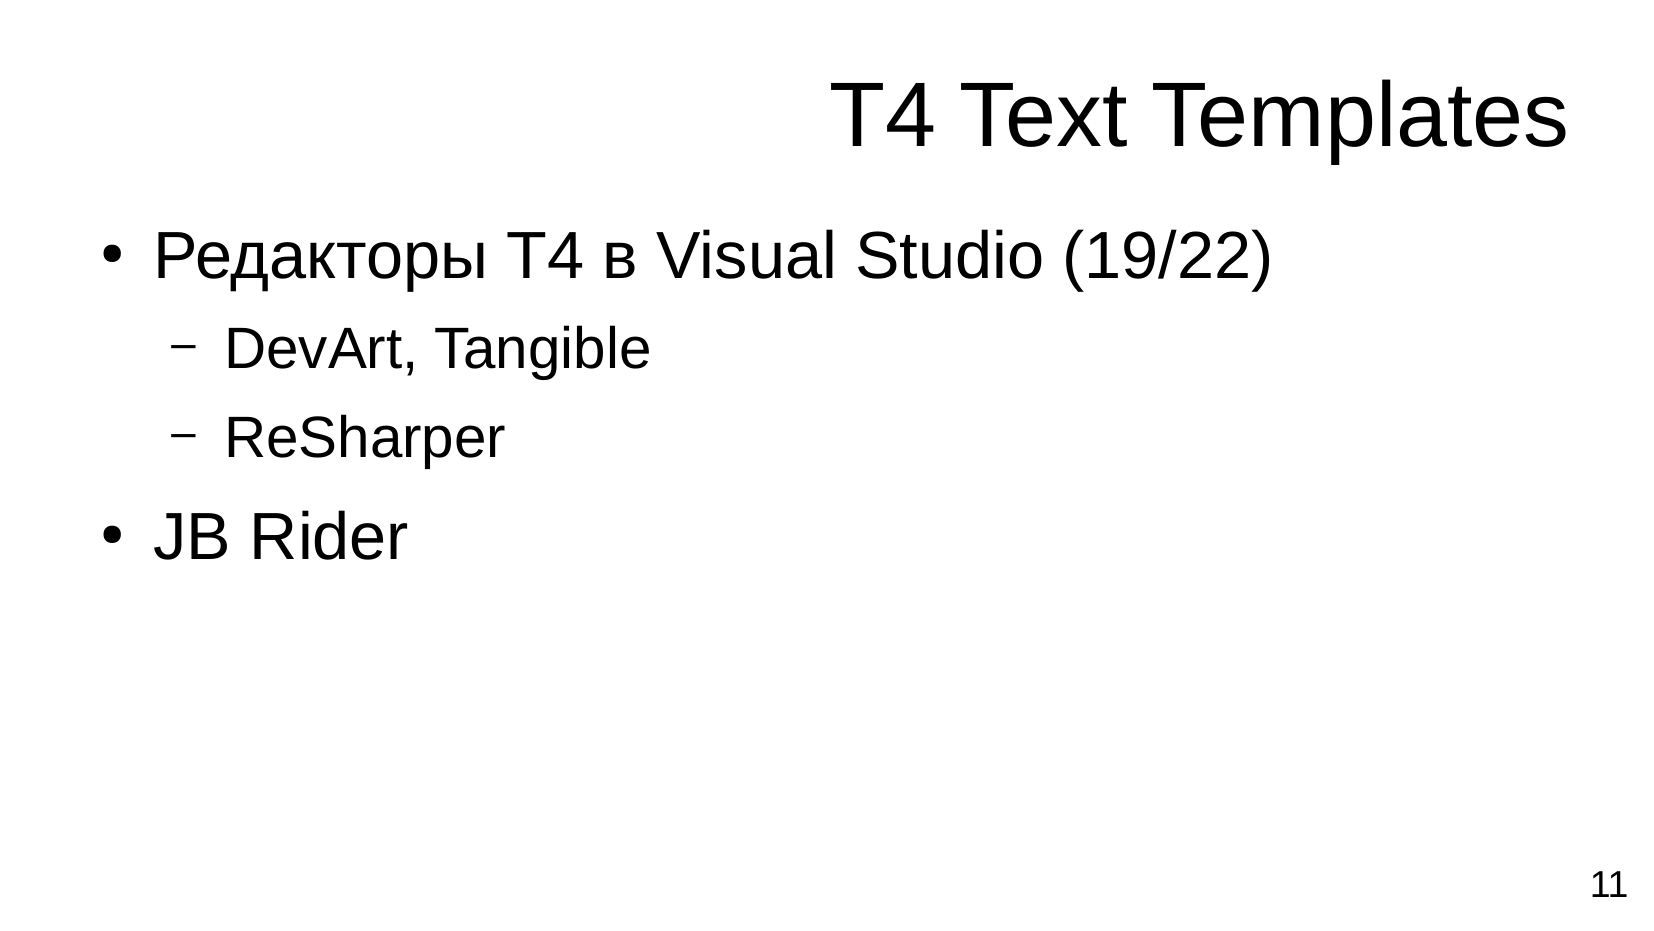

# T4 Text Templates
Редакторы T4 в Visual Studio (19/22)
DevArt, Tangible
ReSharper
JB Rider